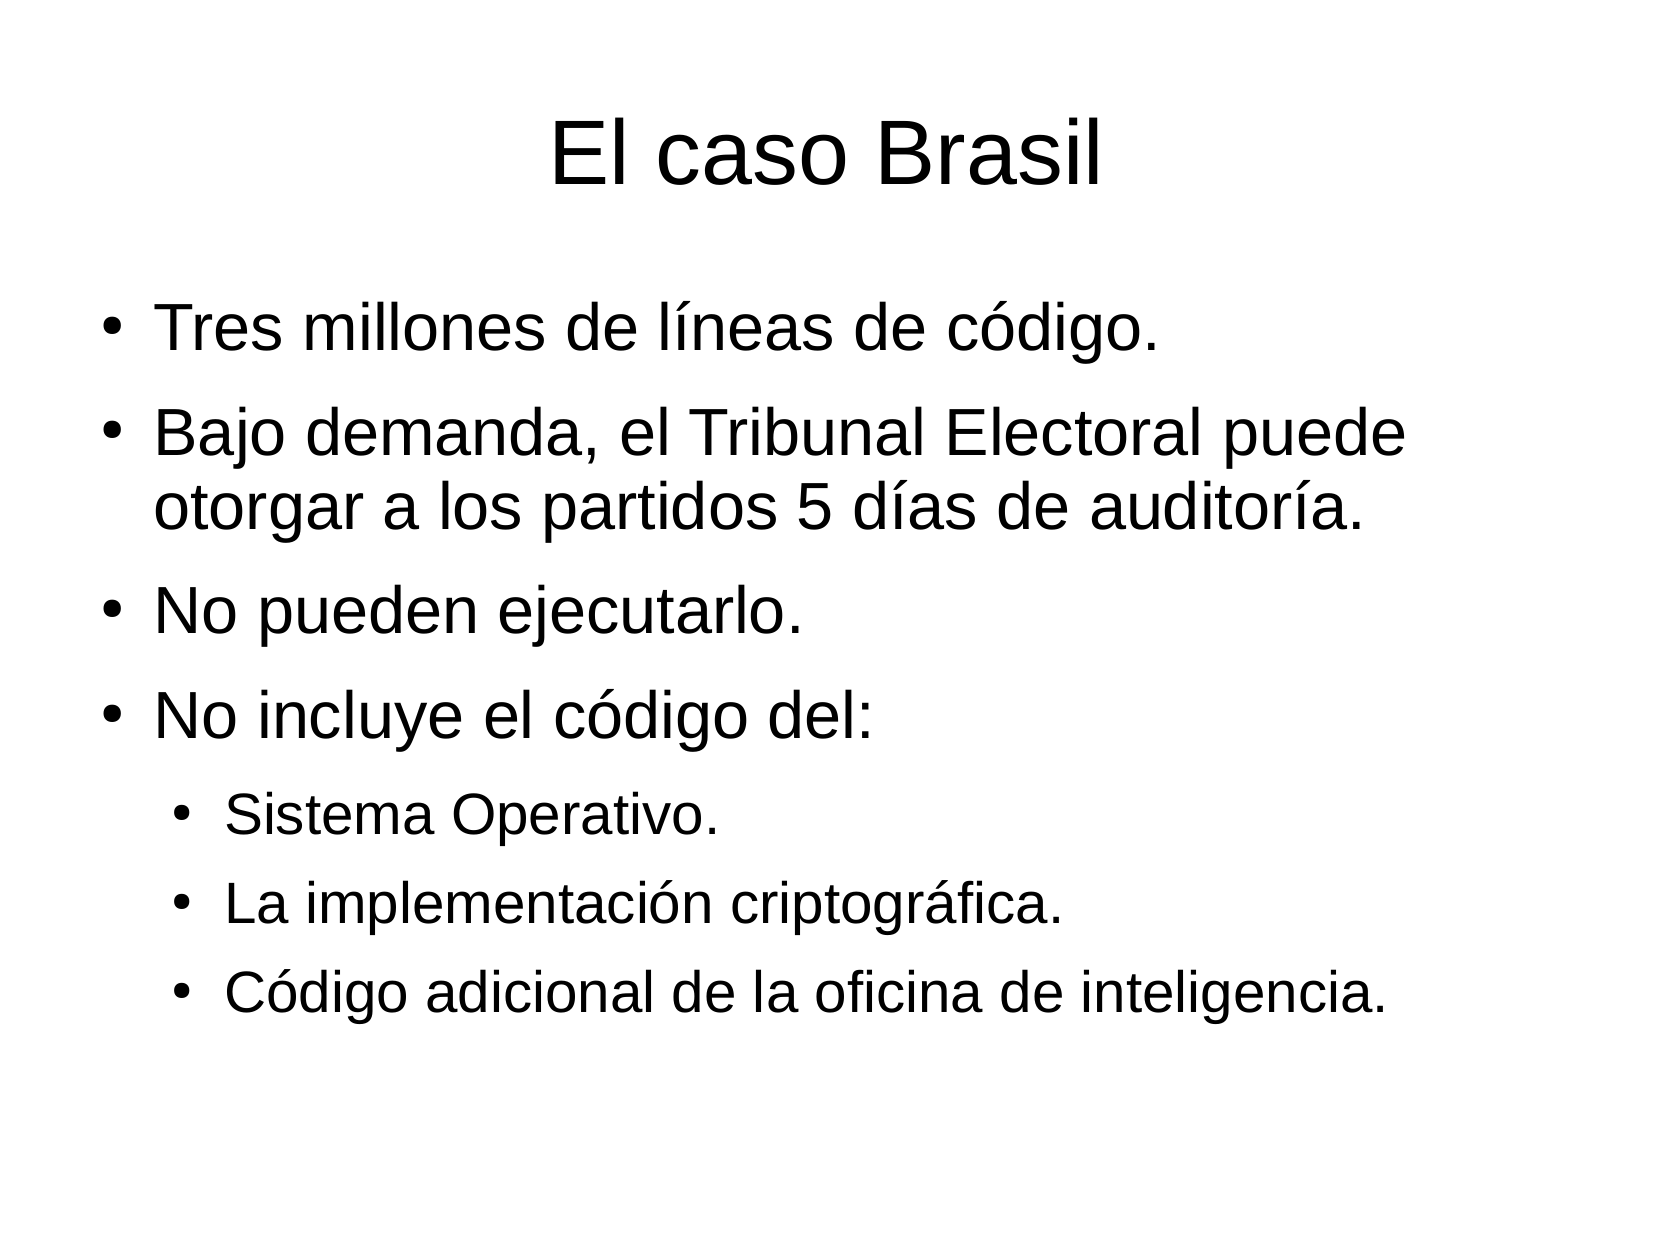

# El caso Brasil
Tres millones de líneas de código.
Bajo demanda, el Tribunal Electoral puede otorgar a los partidos 5 días de auditoría.
No pueden ejecutarlo.
No incluye el código del:
Sistema Operativo.
La implementación criptográfica.
Código adicional de la oficina de inteligencia.